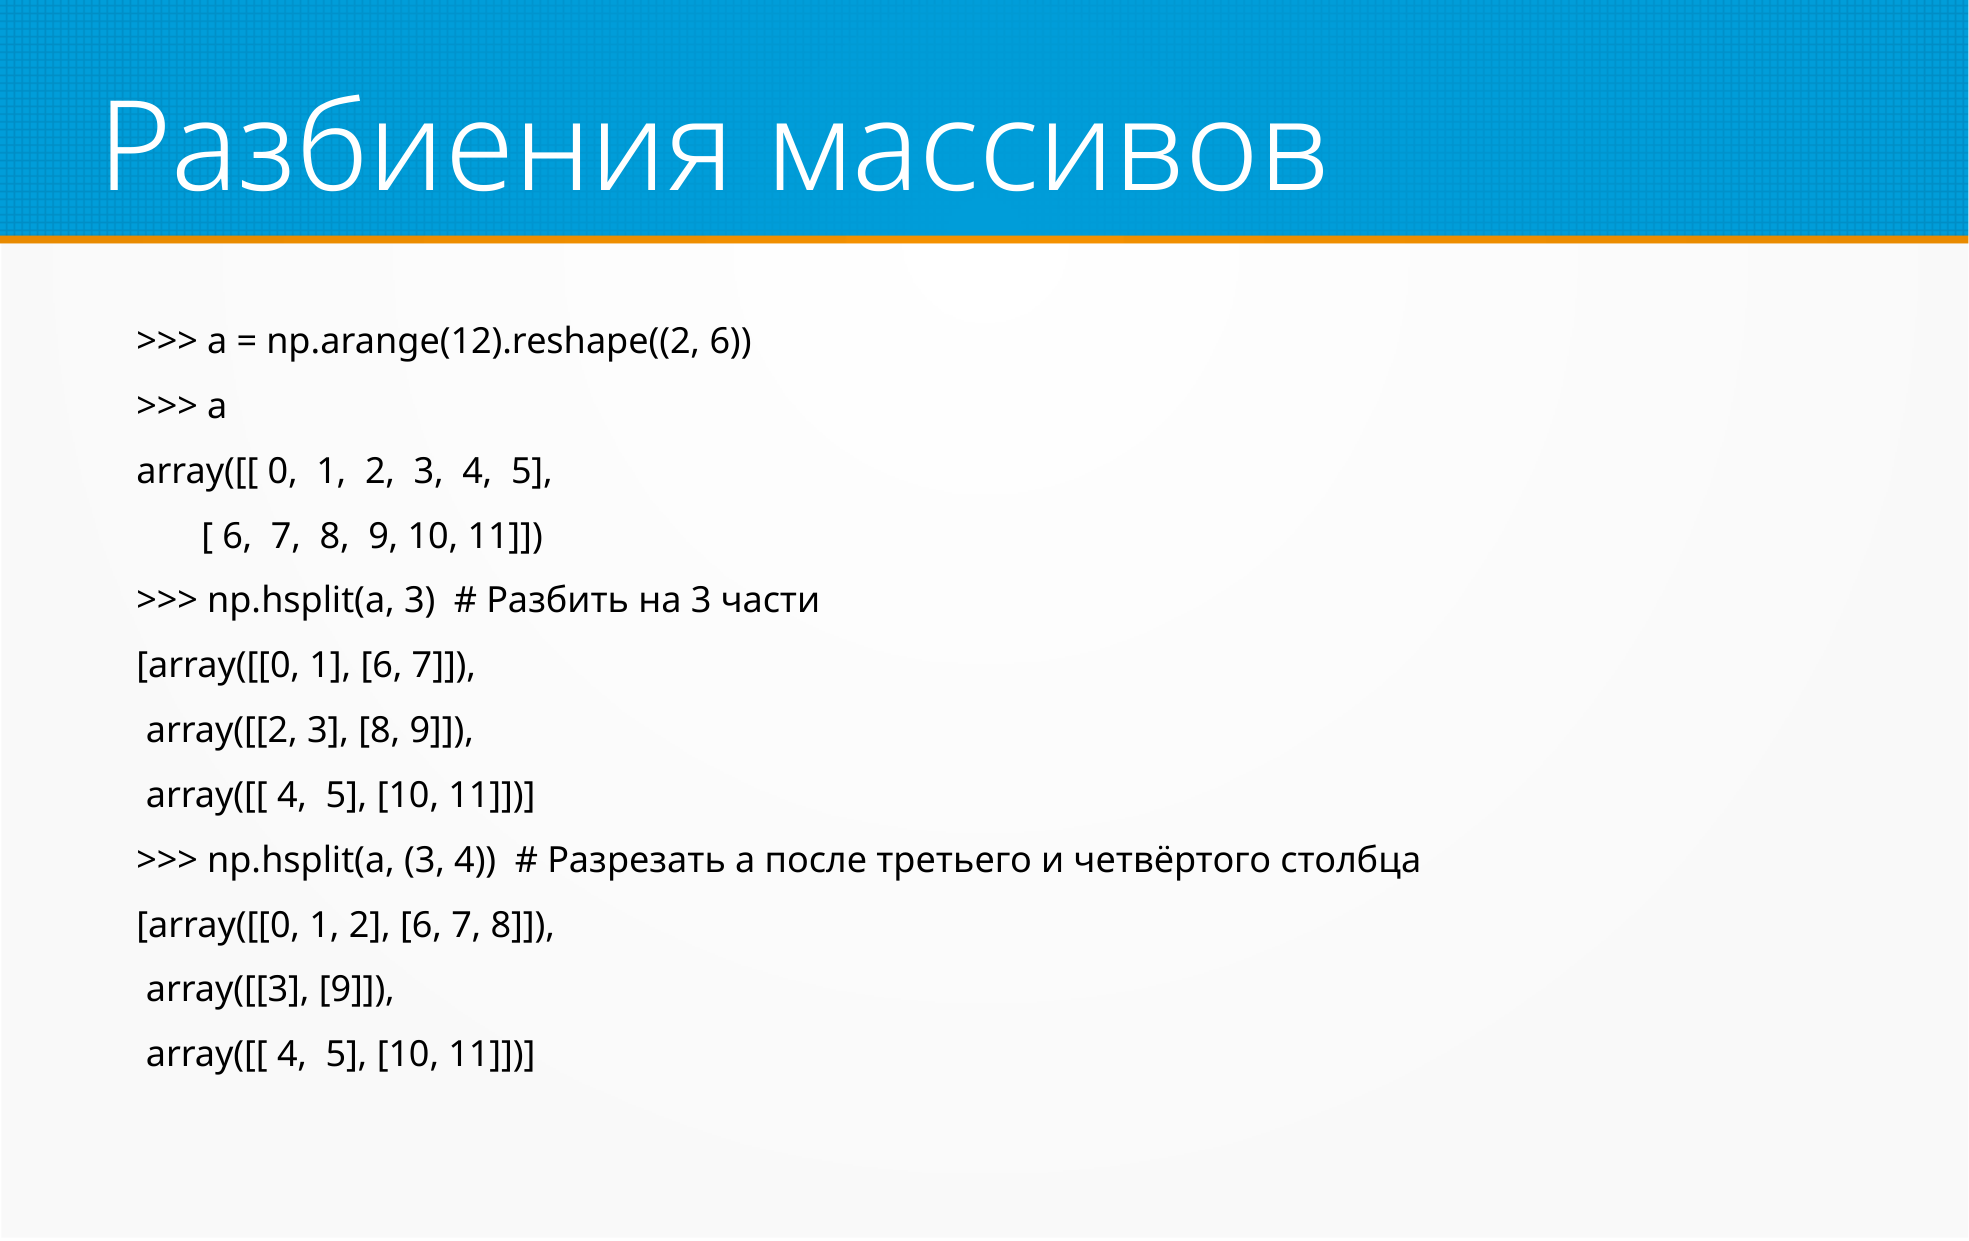

# Разбиения массивов
>>> a = np.arange(12).reshape((2, 6))
>>> a
array([[ 0, 1, 2, 3, 4, 5],
 [ 6, 7, 8, 9, 10, 11]])
>>> np.hsplit(a, 3) # Разбить на 3 части
[array([[0, 1], [6, 7]]),
 array([[2, 3], [8, 9]]),
 array([[ 4, 5], [10, 11]])]
>>> np.hsplit(a, (3, 4)) # Разрезать a после третьего и четвёртого столбца
[array([[0, 1, 2], [6, 7, 8]]),
 array([[3], [9]]),
 array([[ 4, 5], [10, 11]])]